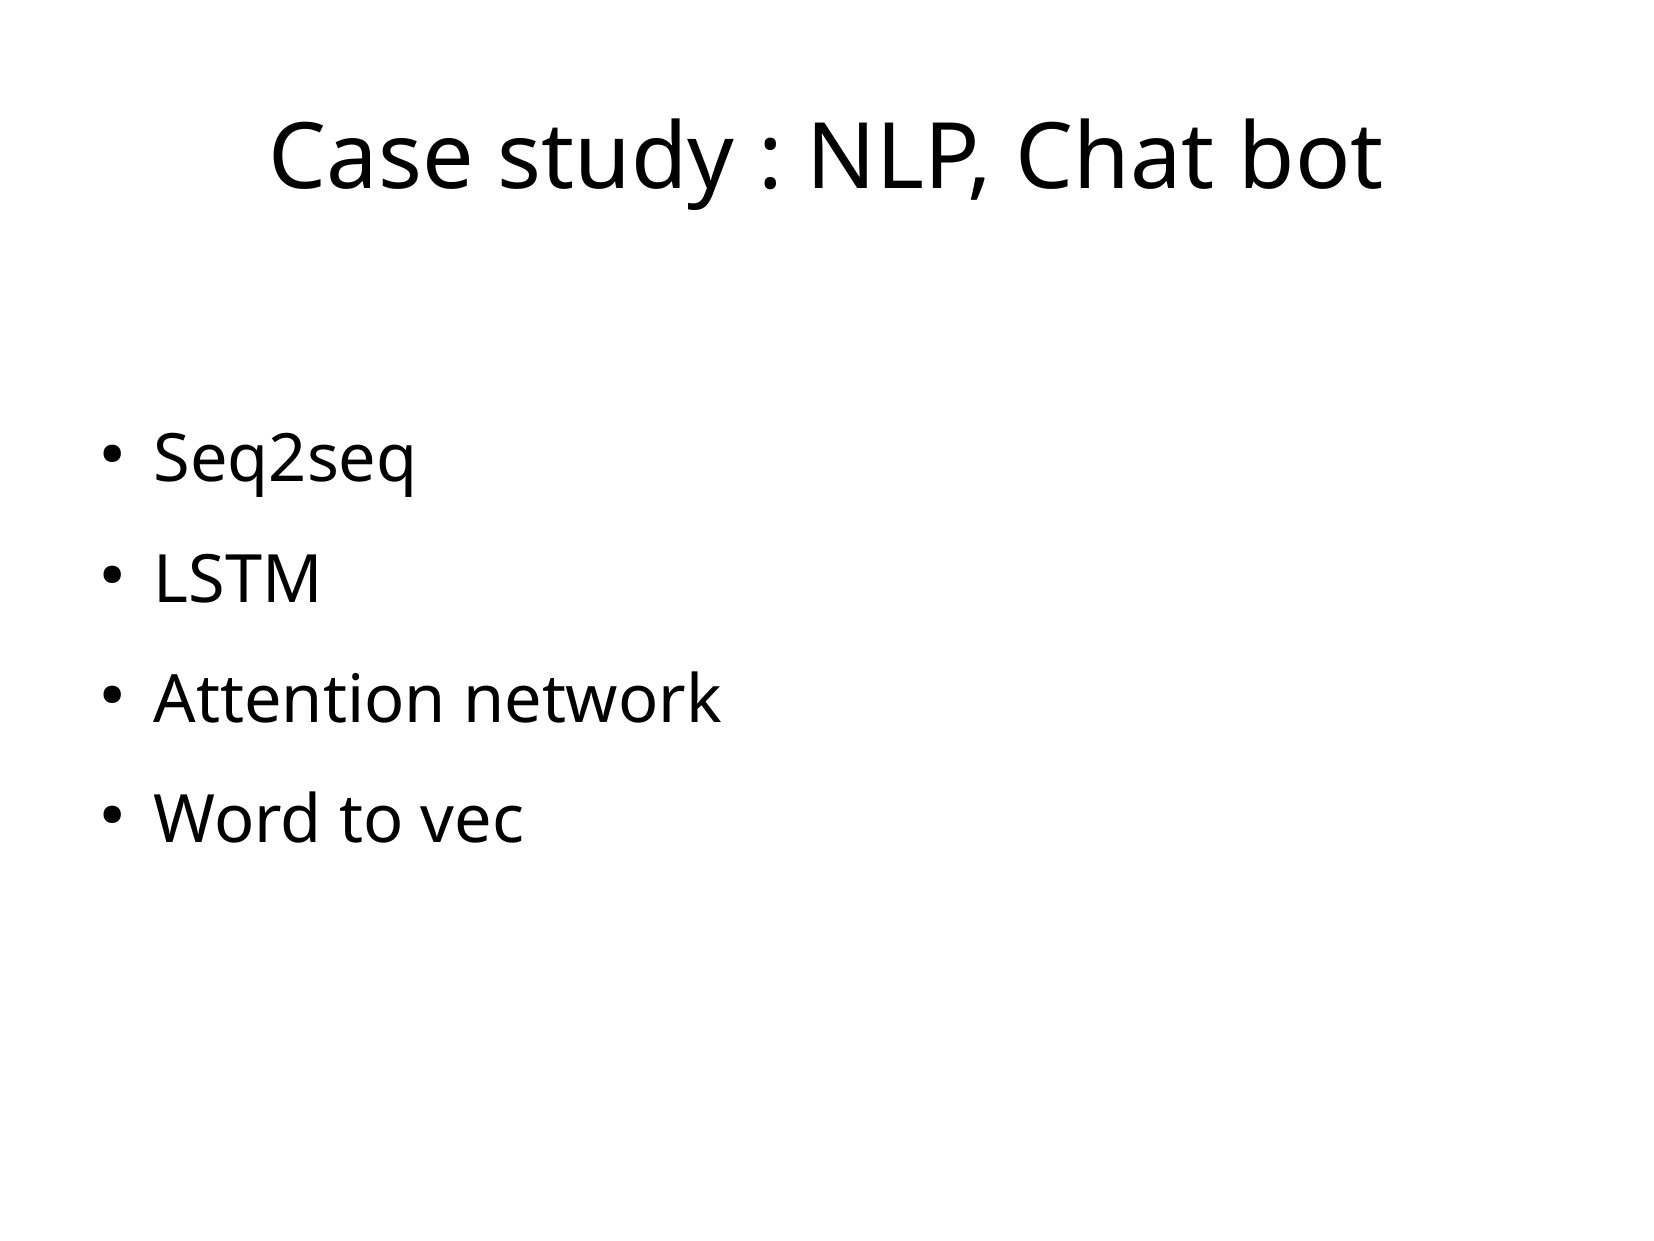

# Case study : NLP, Chat bot
Seq2seq
LSTM
Attention network
Word to vec